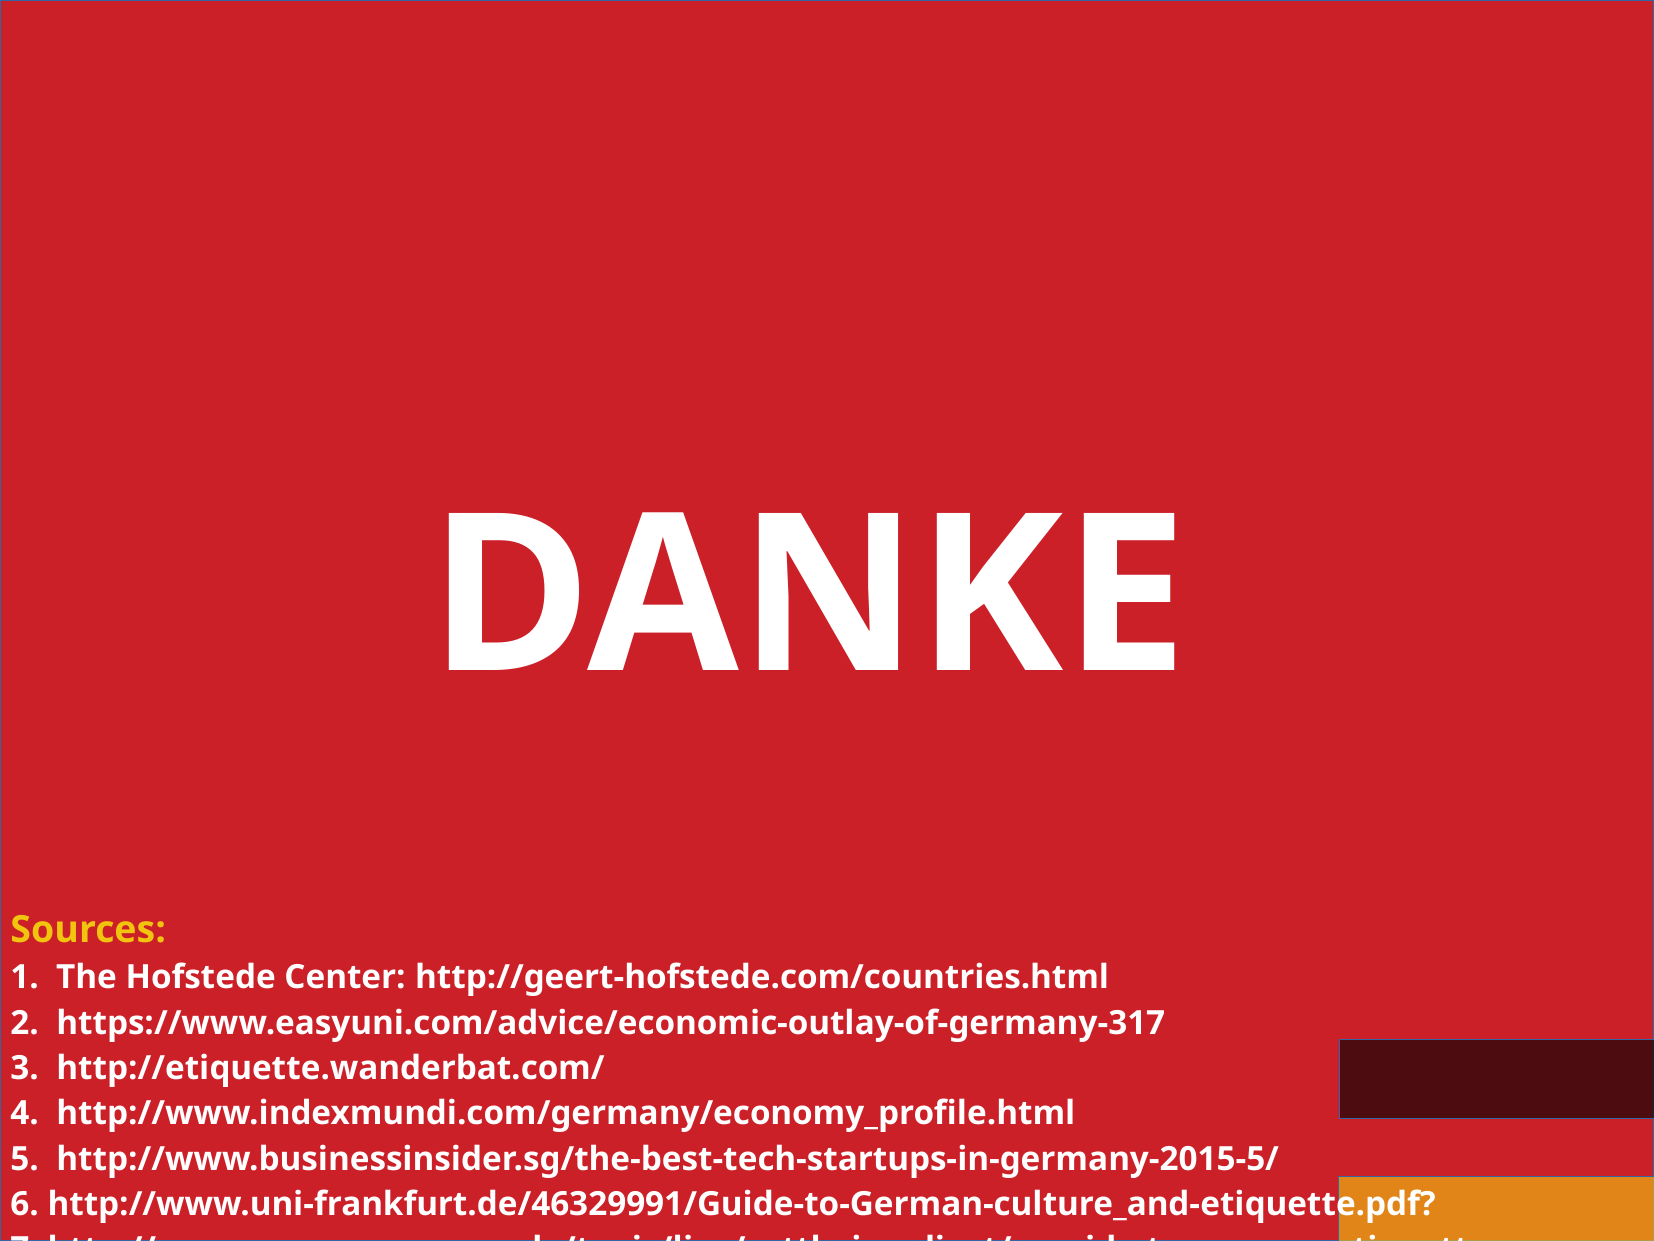

#
DANKE
Sources:
1. The Hofstede Center: http://geert-hofstede.com/countries.html
2. https://www.easyuni.com/advice/economic-outlay-of-germany-317
3. http://etiquette.wanderbat.com/
4. http://www.indexmundi.com/germany/economy_profile.html
5. http://www.businessinsider.sg/the-best-tech-startups-in-germany-2015-5/
6. http://www.uni-frankfurt.de/46329991/Guide-to-German-culture_and-etiquette.pdf?
7. http://www.young-germany.de/topic/live/settle-in-adjust/a-guide-to-german-etiquette